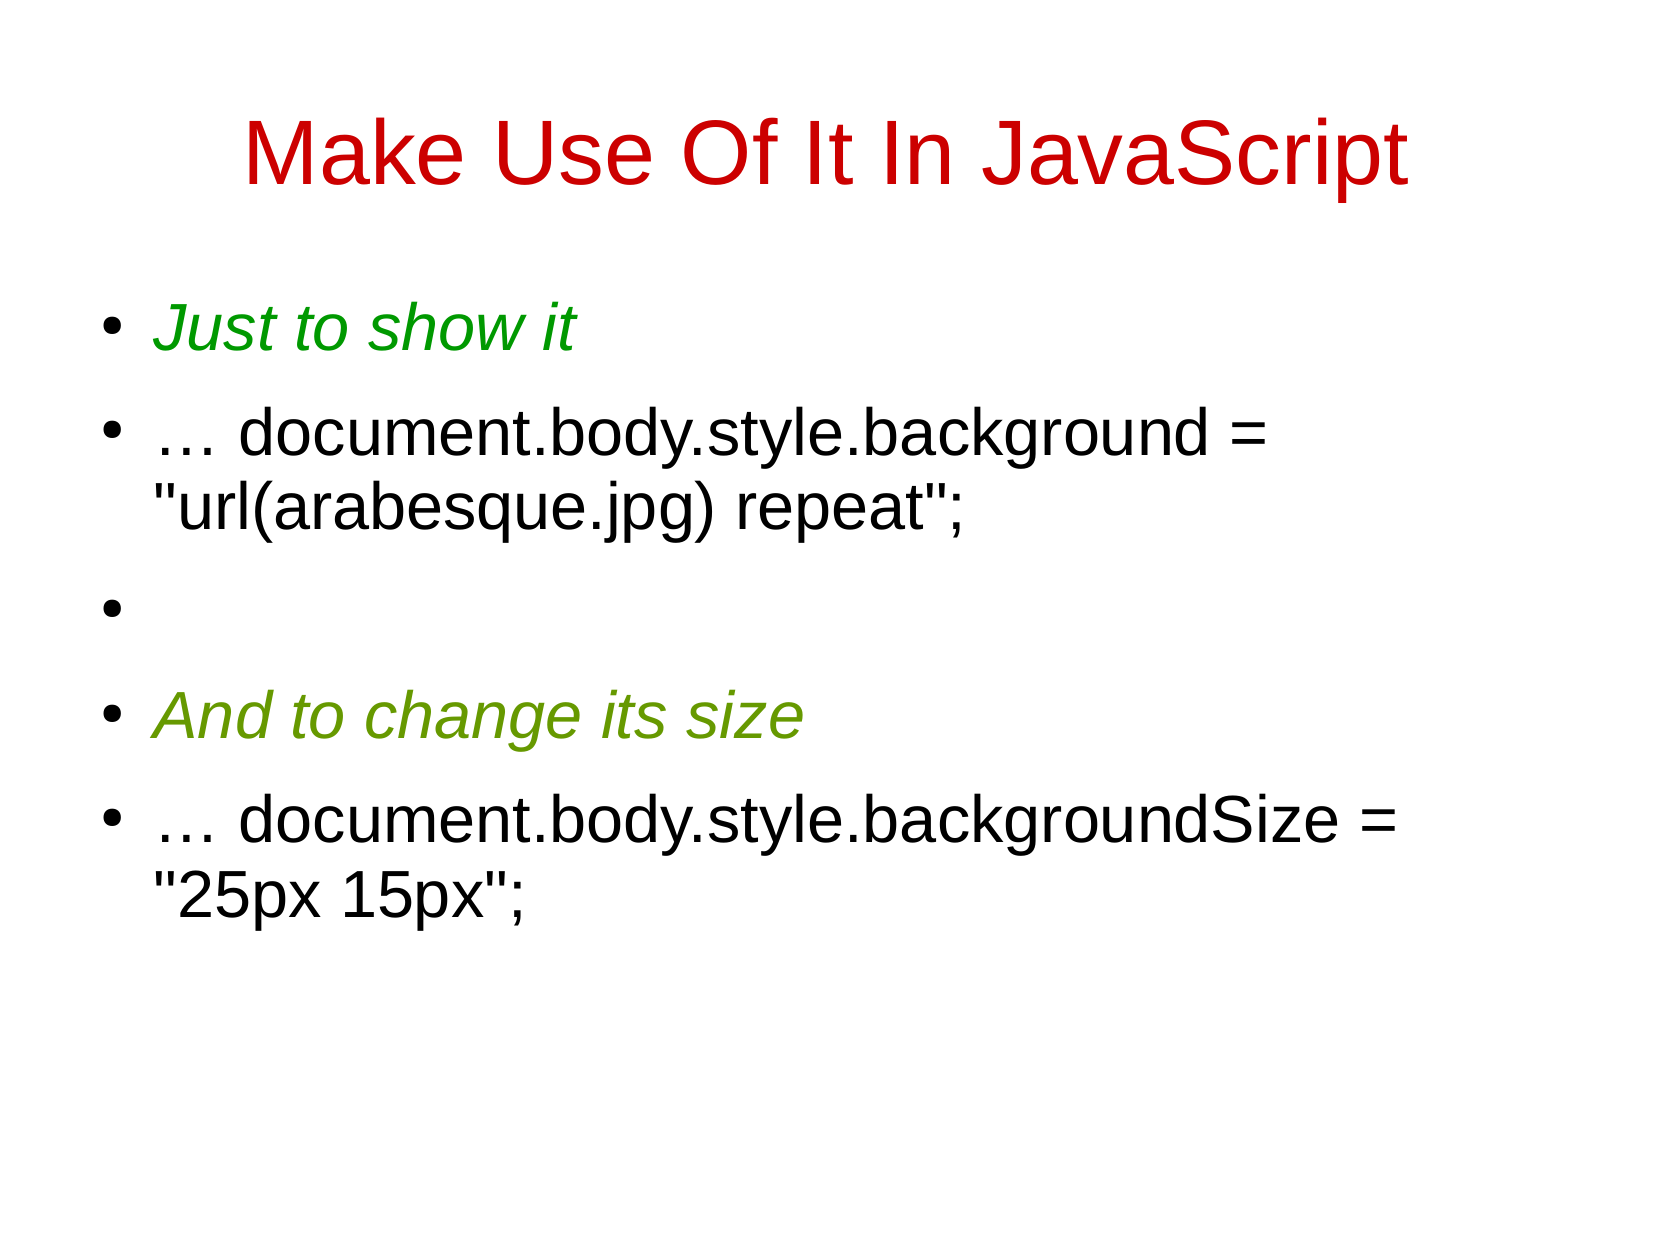

# Make Use Of It In JavaScript
Just to show it
… document.body.style.background = "url(arabesque.jpg) repeat";
And to change its size
… document.body.style.backgroundSize = "25px 15px";